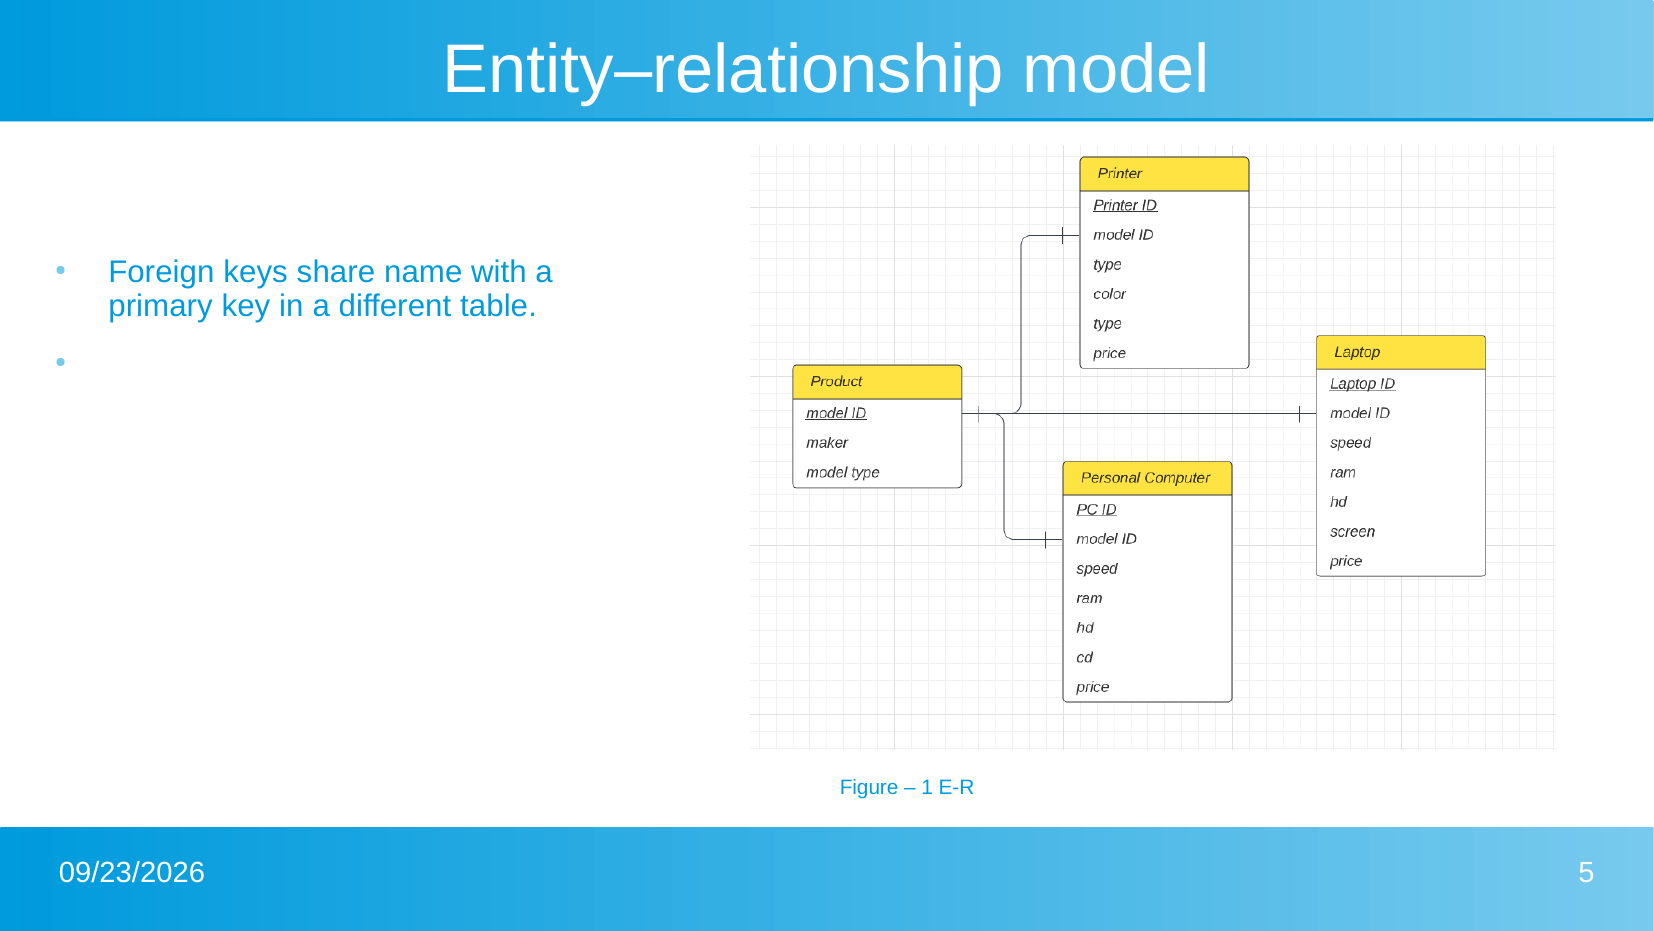

# Entity–relationship model
Foreign keys share name with a primary key in a different table.
Figure – 1 E-R
5